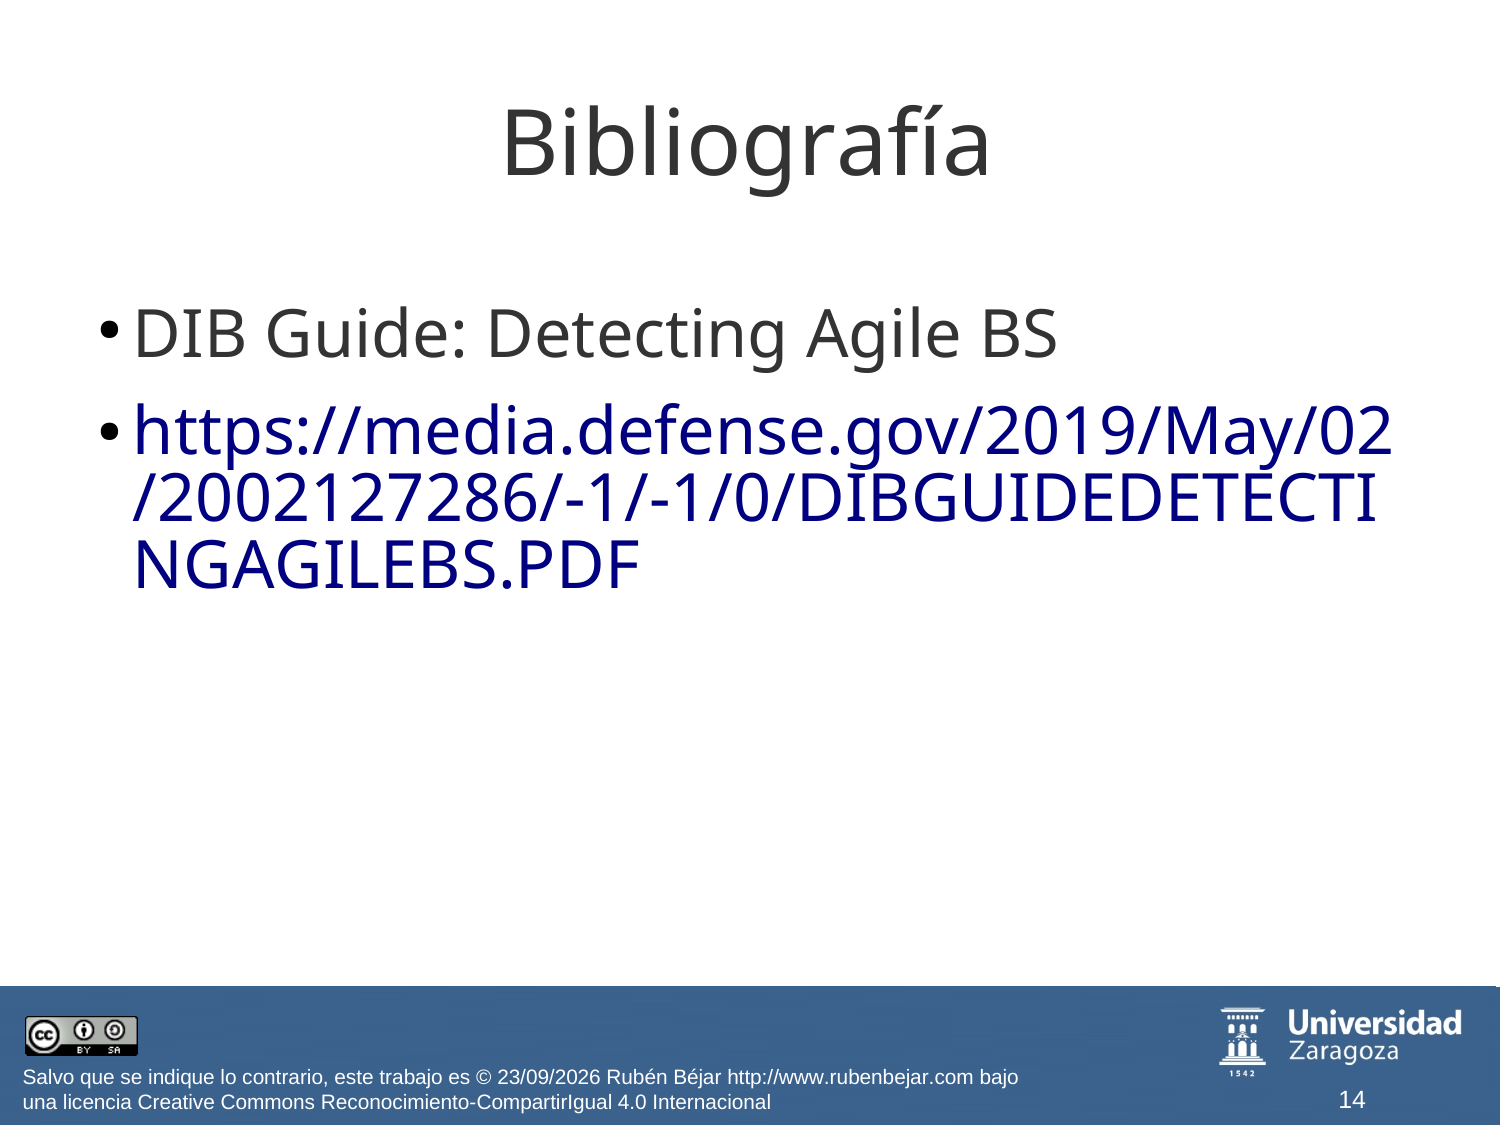

# Bibliografía
DIB Guide: Detecting Agile BS
https://media.defense.gov/2019/May/02/2002127286/-1/-1/0/DIBGUIDEDETECTINGAGILEBS.PDF